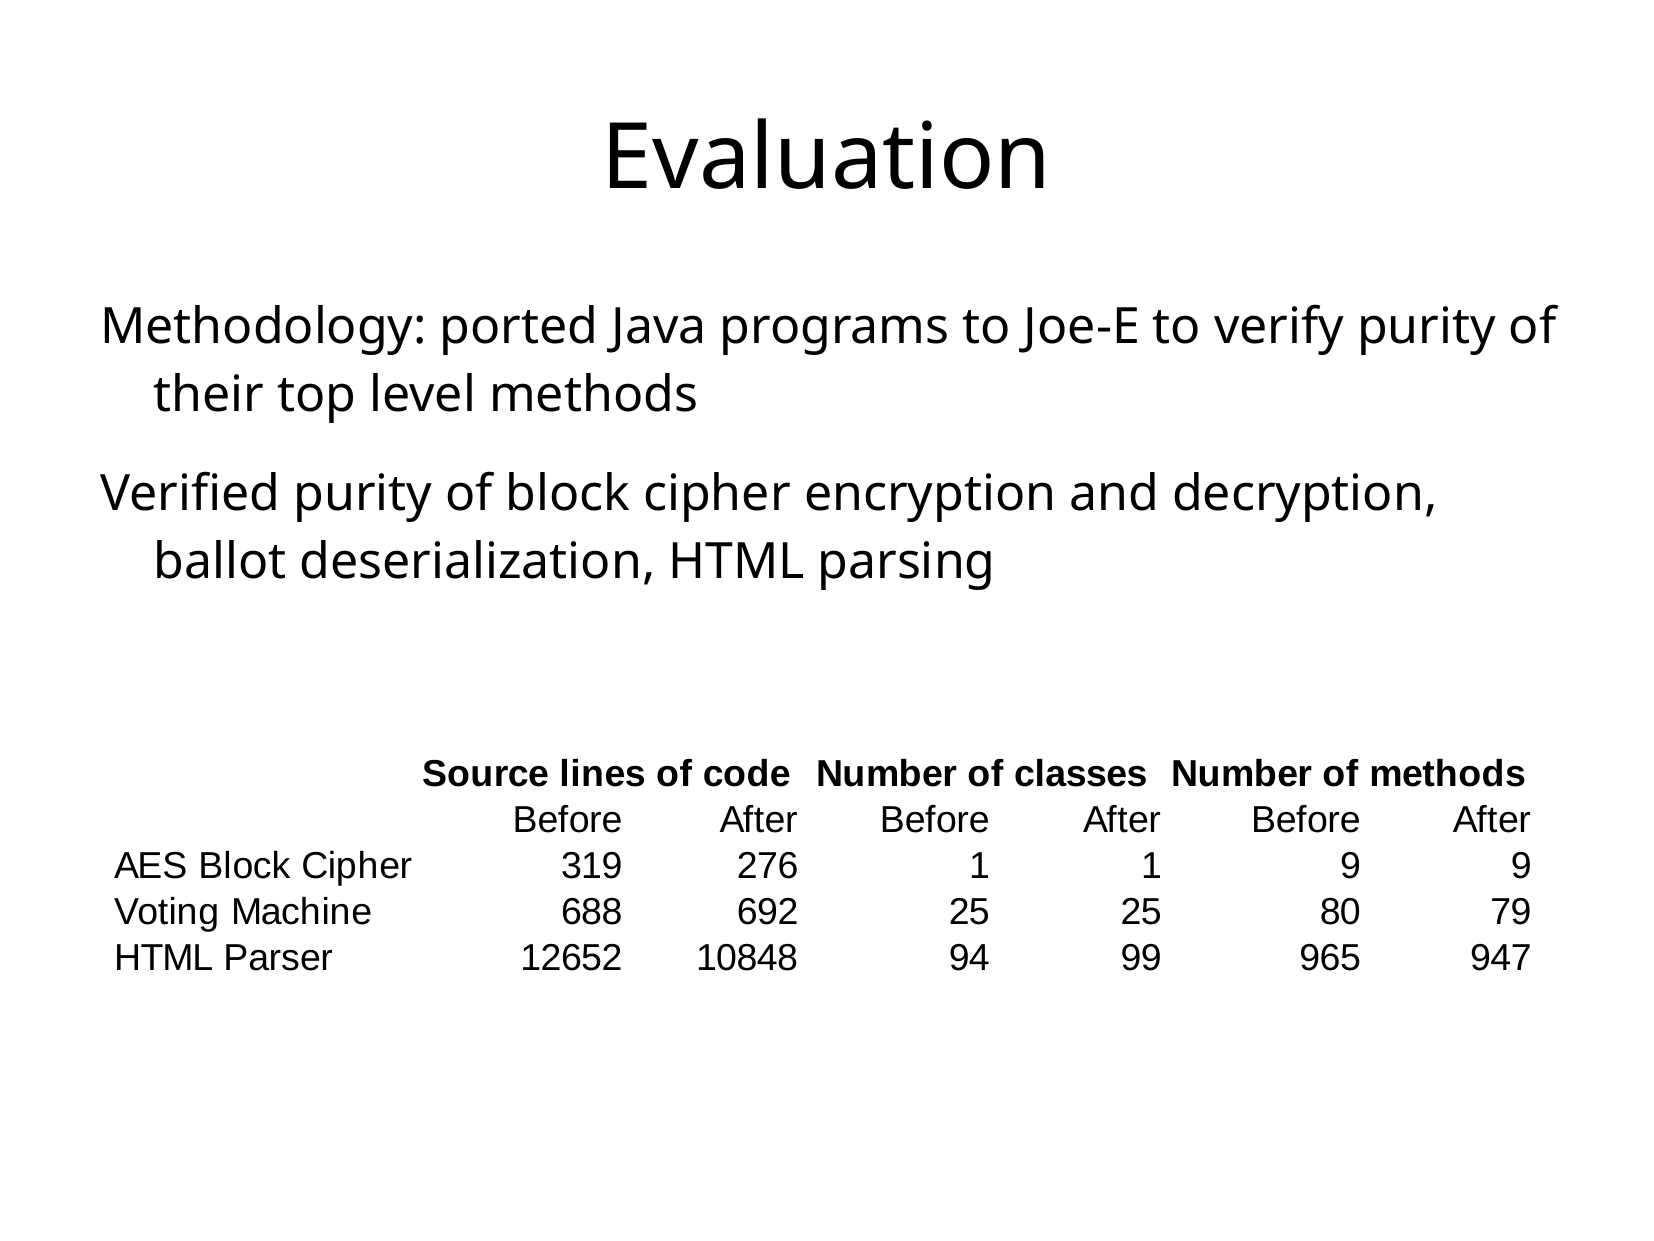

# Evaluation
Methodology: ported Java programs to Joe-E to verify purity of their top level methods
Verified purity of block cipher encryption and decryption, ballot deserialization, HTML parsing